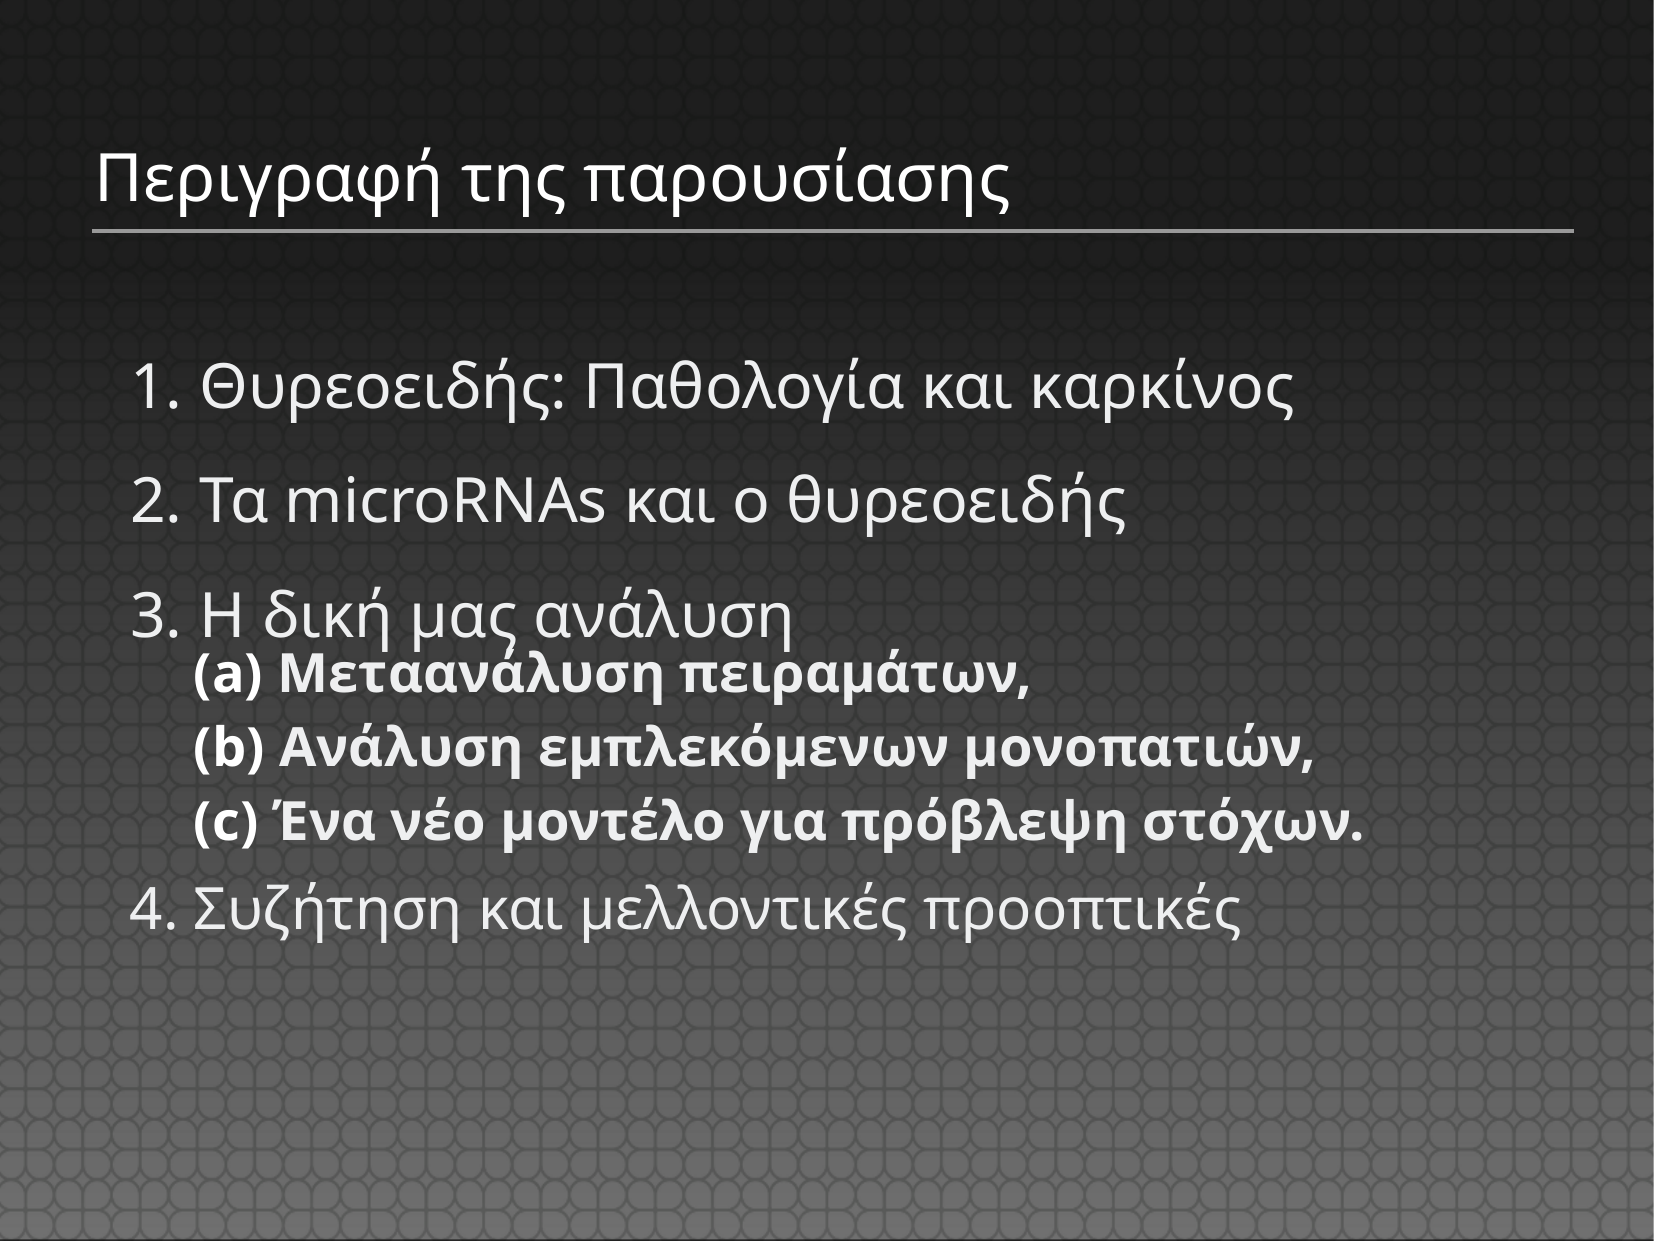

# Περιγραφή της παρουσίασης
 Θυρεοειδής: Παθολογία και καρκίνος
 Τα microRNAs και ο θυρεοειδής
 Η δική μας ανάλυση
 Μεταανάλυση πειραμάτων,
 Ανάλυση εμπλεκόμενων μονοπατιών,
 Ένα νέο μοντέλο για πρόβλεψη στόχων.
4. Συζήτηση και μελλοντικές προοπτικές